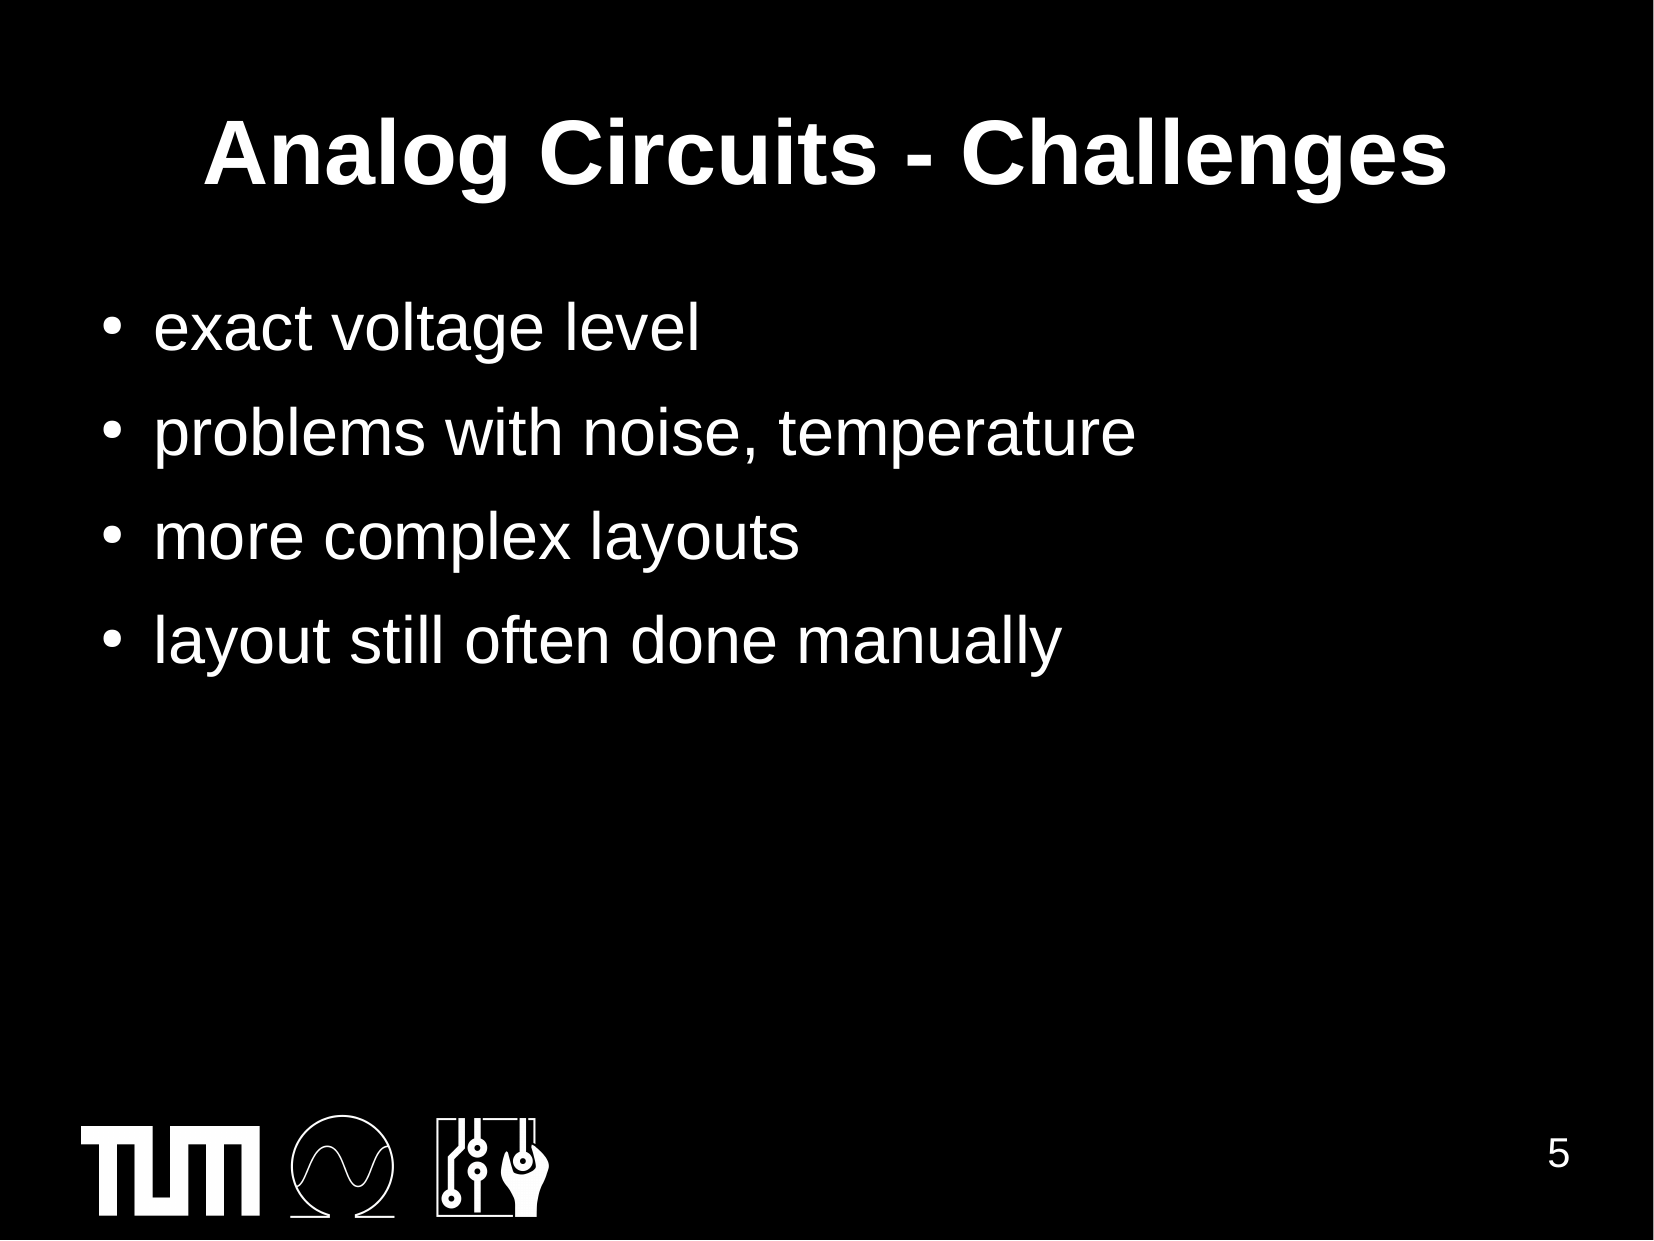

# Analog Circuits - Challenges
exact voltage level
problems with noise, temperature
more complex layouts
layout still often done manually
5